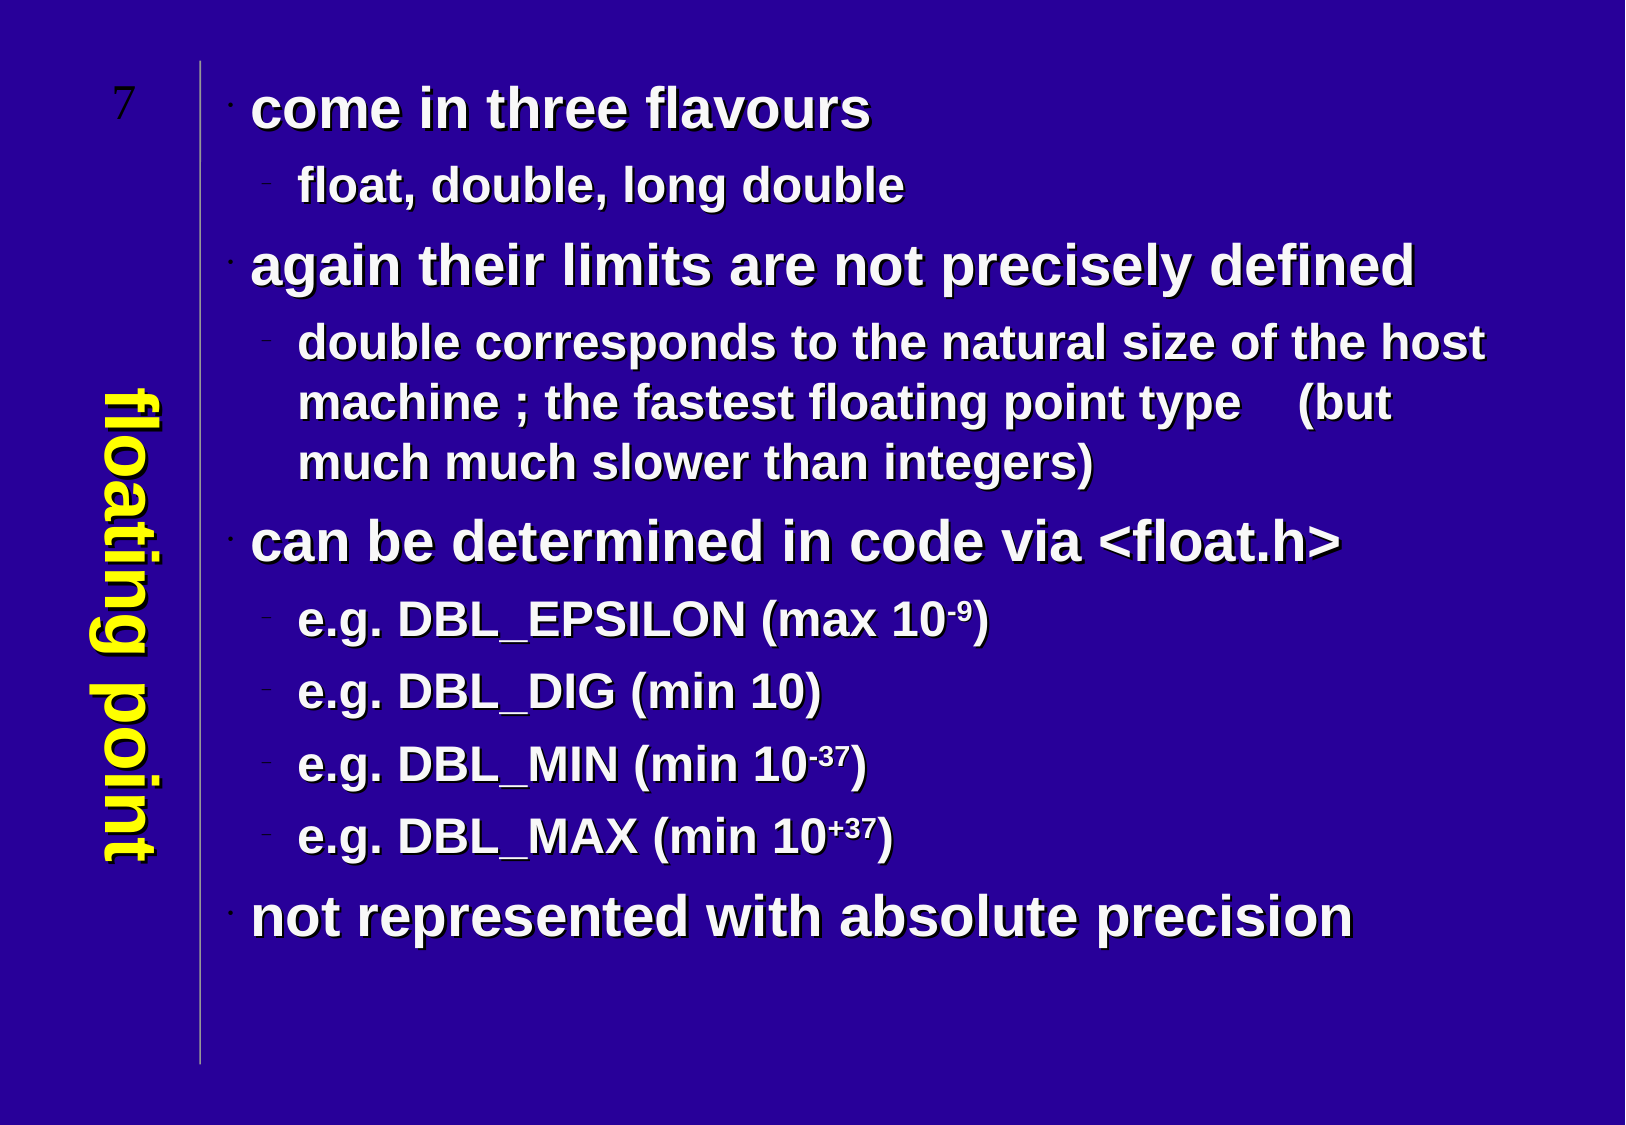

7
 come in three flavours
float, double, long double
 again their limits are not precisely defined
double corresponds to the natural size of the host machine ; the fastest floating point type (but much much slower than integers)
 can be determined in code via <float.h>
e.g. DBL_EPSILON (max 10-9)
e.g. DBL_DIG (min 10)
e.g. DBL_MIN (min 10-37)
e.g. DBL_MAX (min 10+37)
 not represented with absolute precision
# floating point